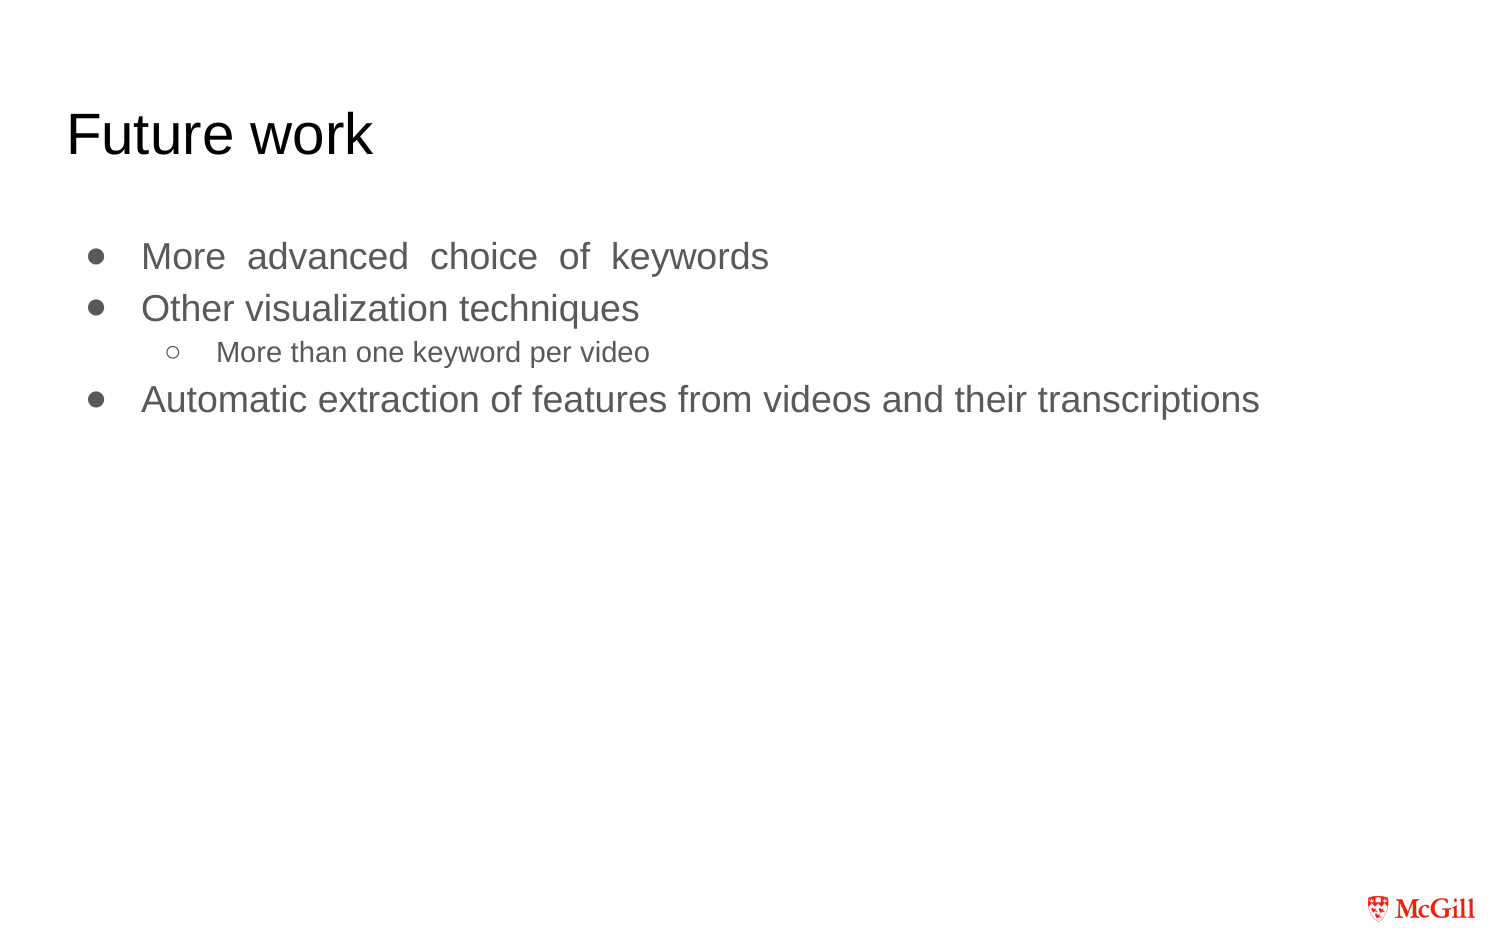

# Future work
More advanced choice of keywords
Other visualization techniques
More than one keyword per video
Automatic extraction of features from videos and their transcriptions